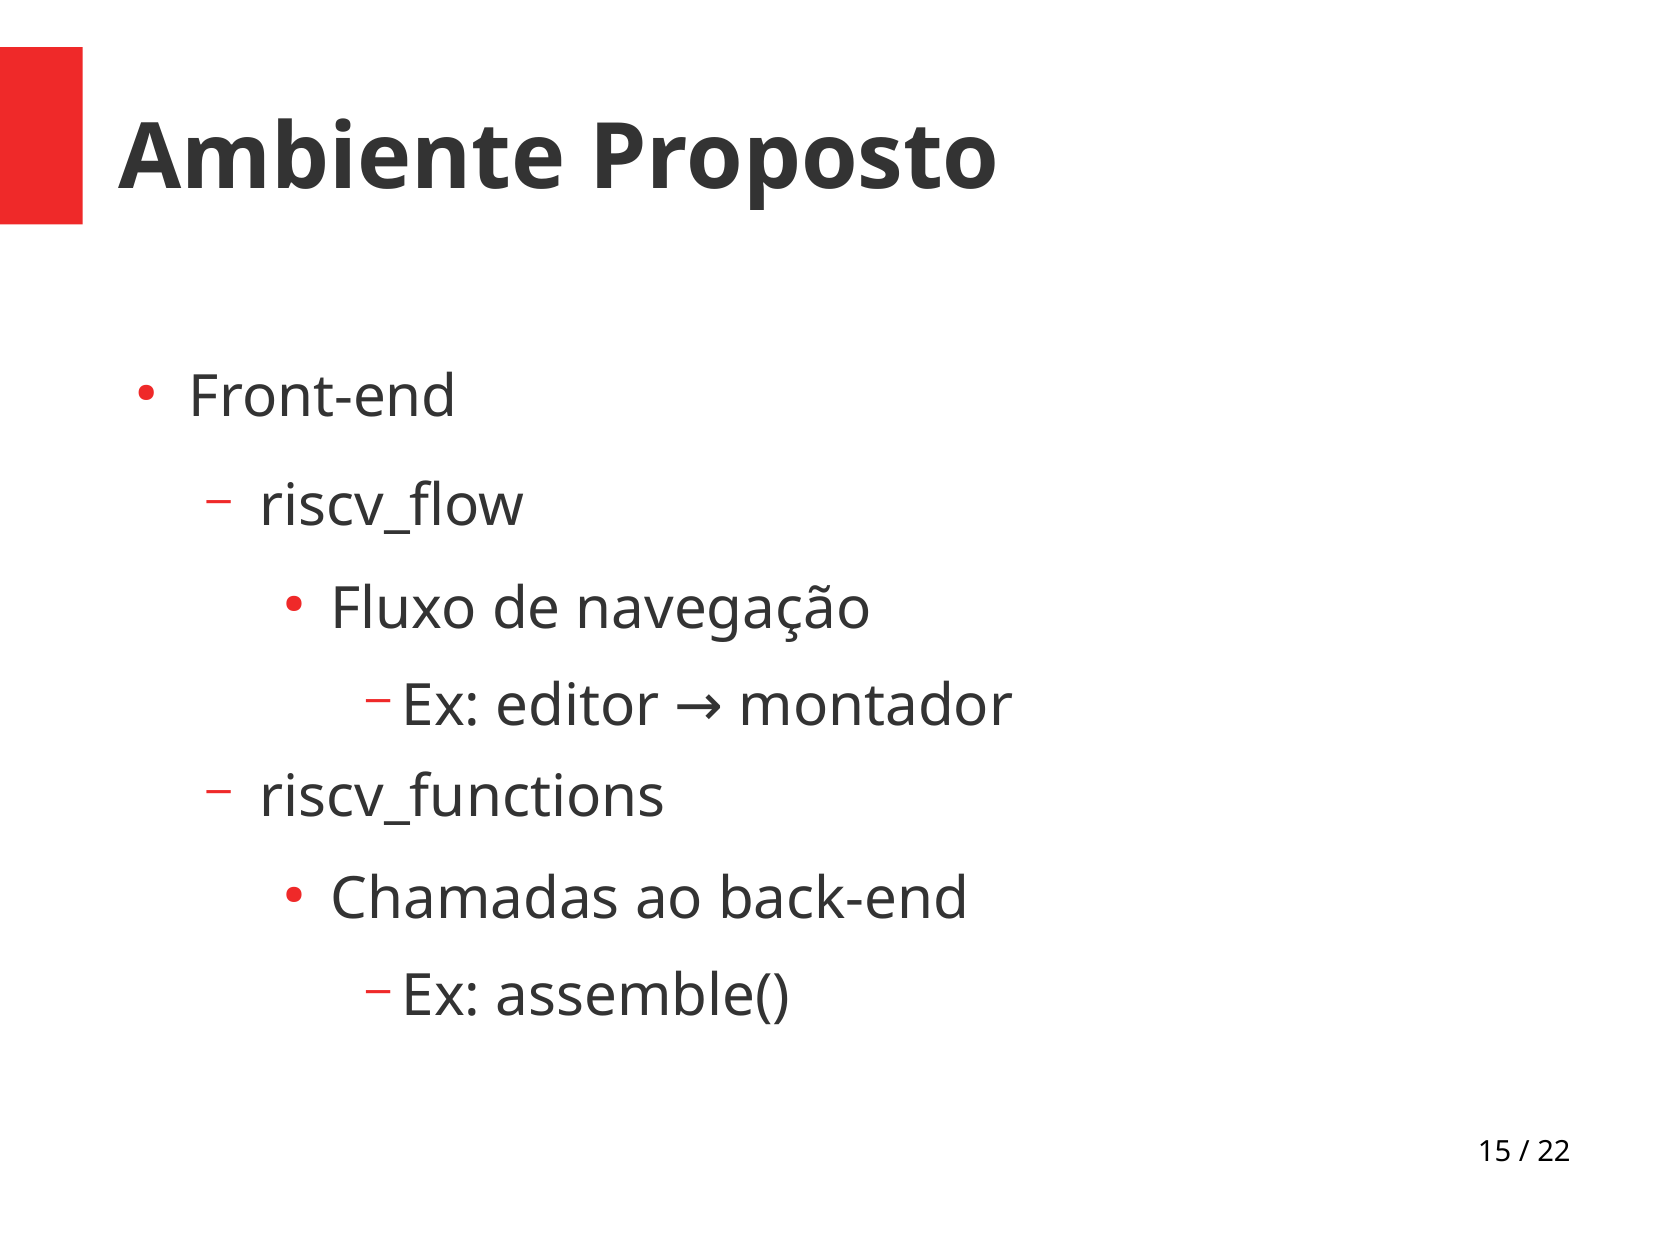

# Ambiente Proposto
Front-end
riscv_flow
Fluxo de navegação
Ex: editor → montador
riscv_functions
Chamadas ao back-end
Ex: assemble()
15